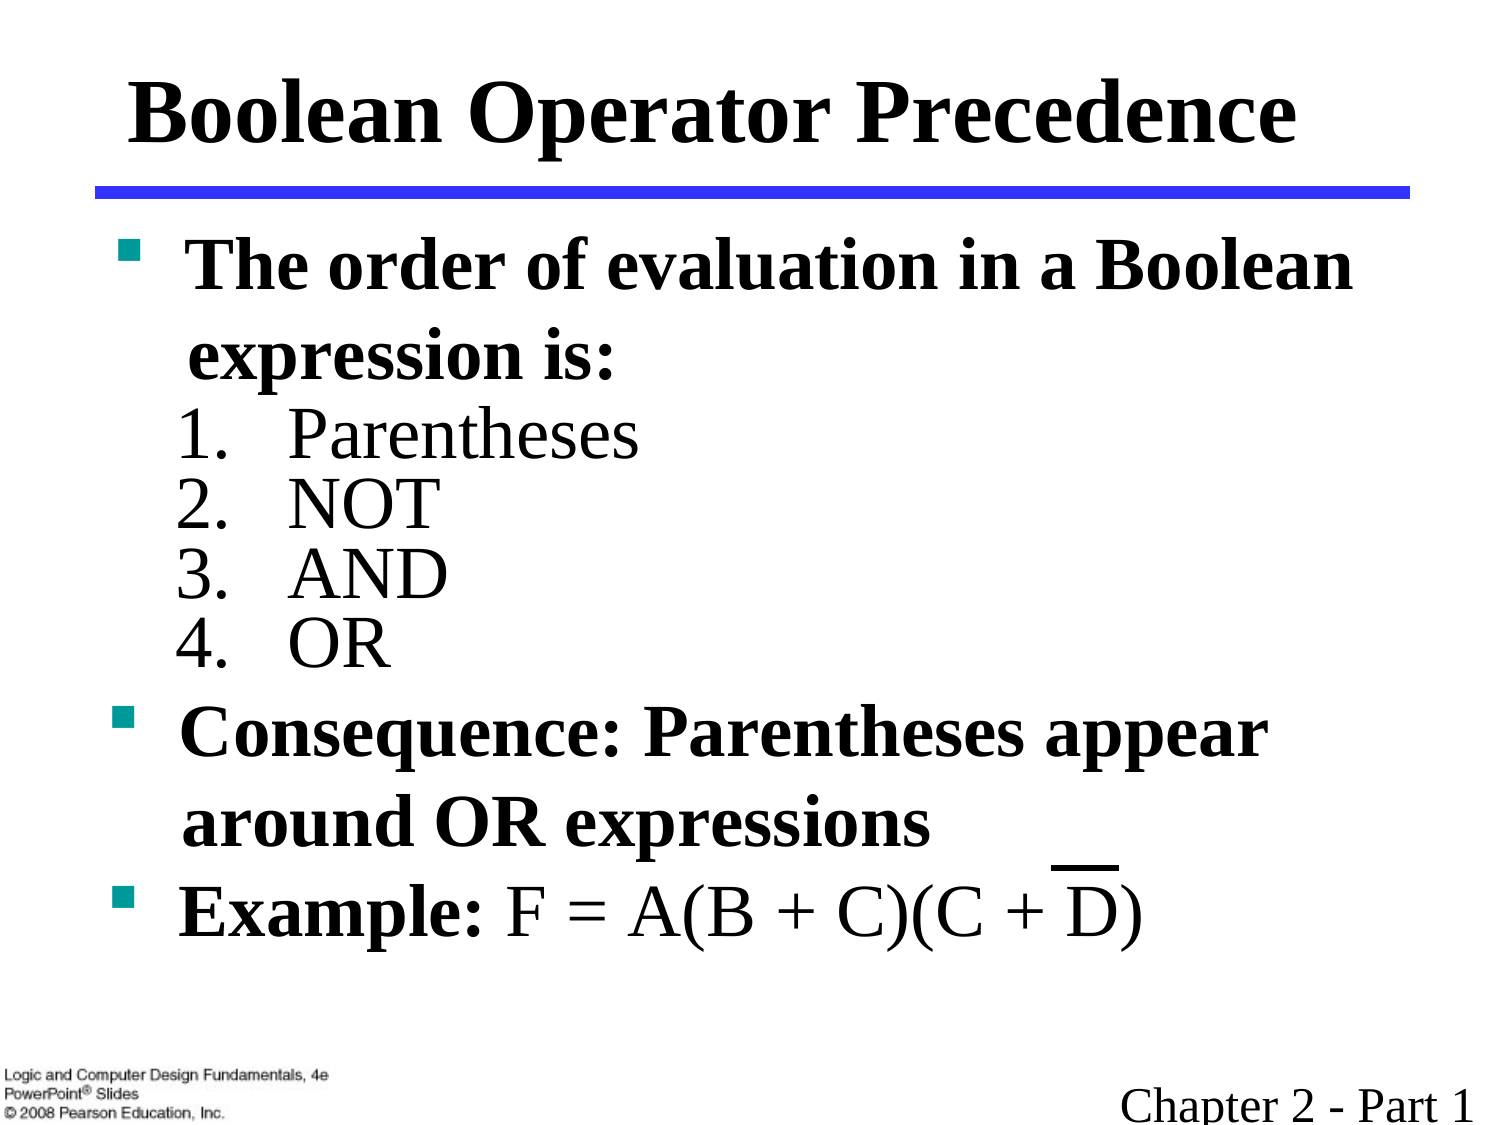

# Boolean Operator Precedence
 The order of evaluation in a Boolean
 expression is:
1.
Parentheses
2.
NOT
3.
AND
4.
OR
 Consequence: Parentheses appear
 around OR expressions
 Example: F = A(B + C)(C + D)
19